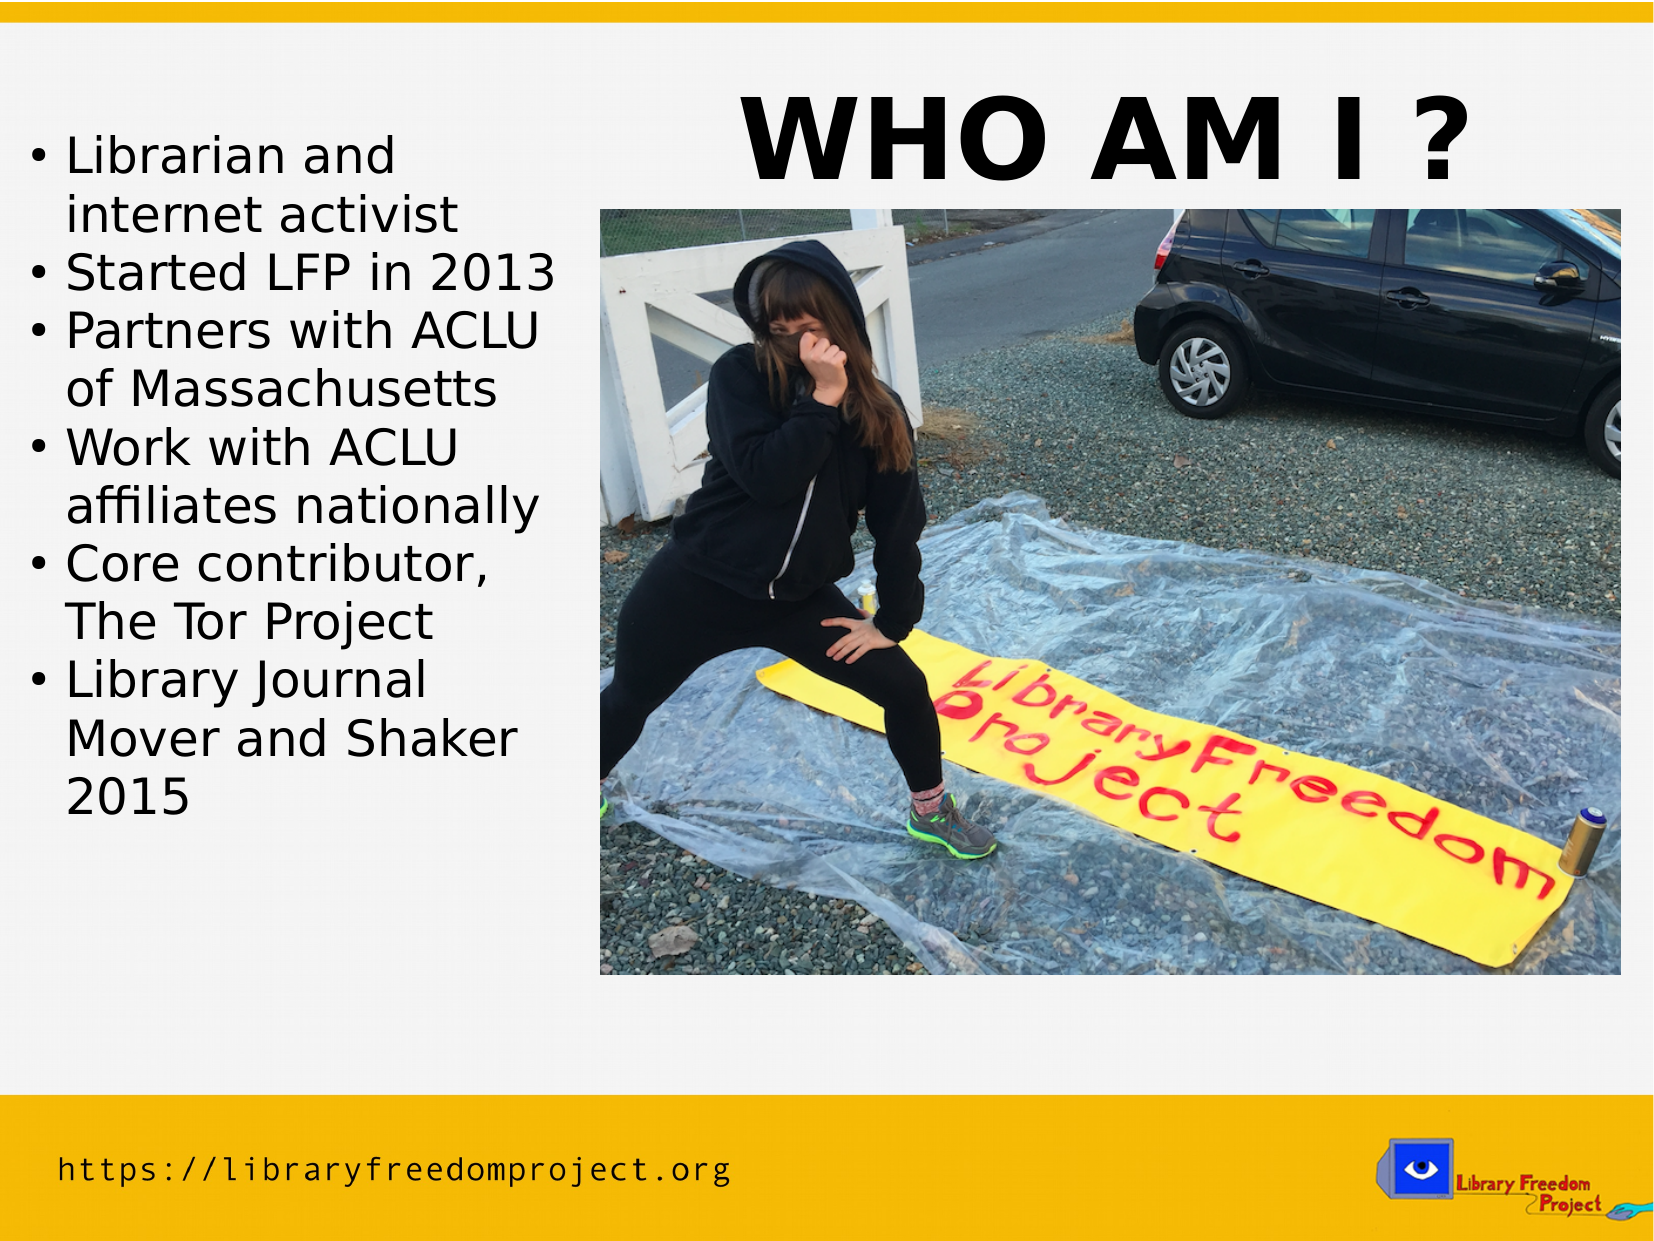

WHO AM I ?
Librarian and internet activist
Started LFP in 2013
Partners with ACLU of Massachusetts
Work with ACLU affiliates nationally
Core contributor, The Tor Project
Library Journal Mover and Shaker 2015